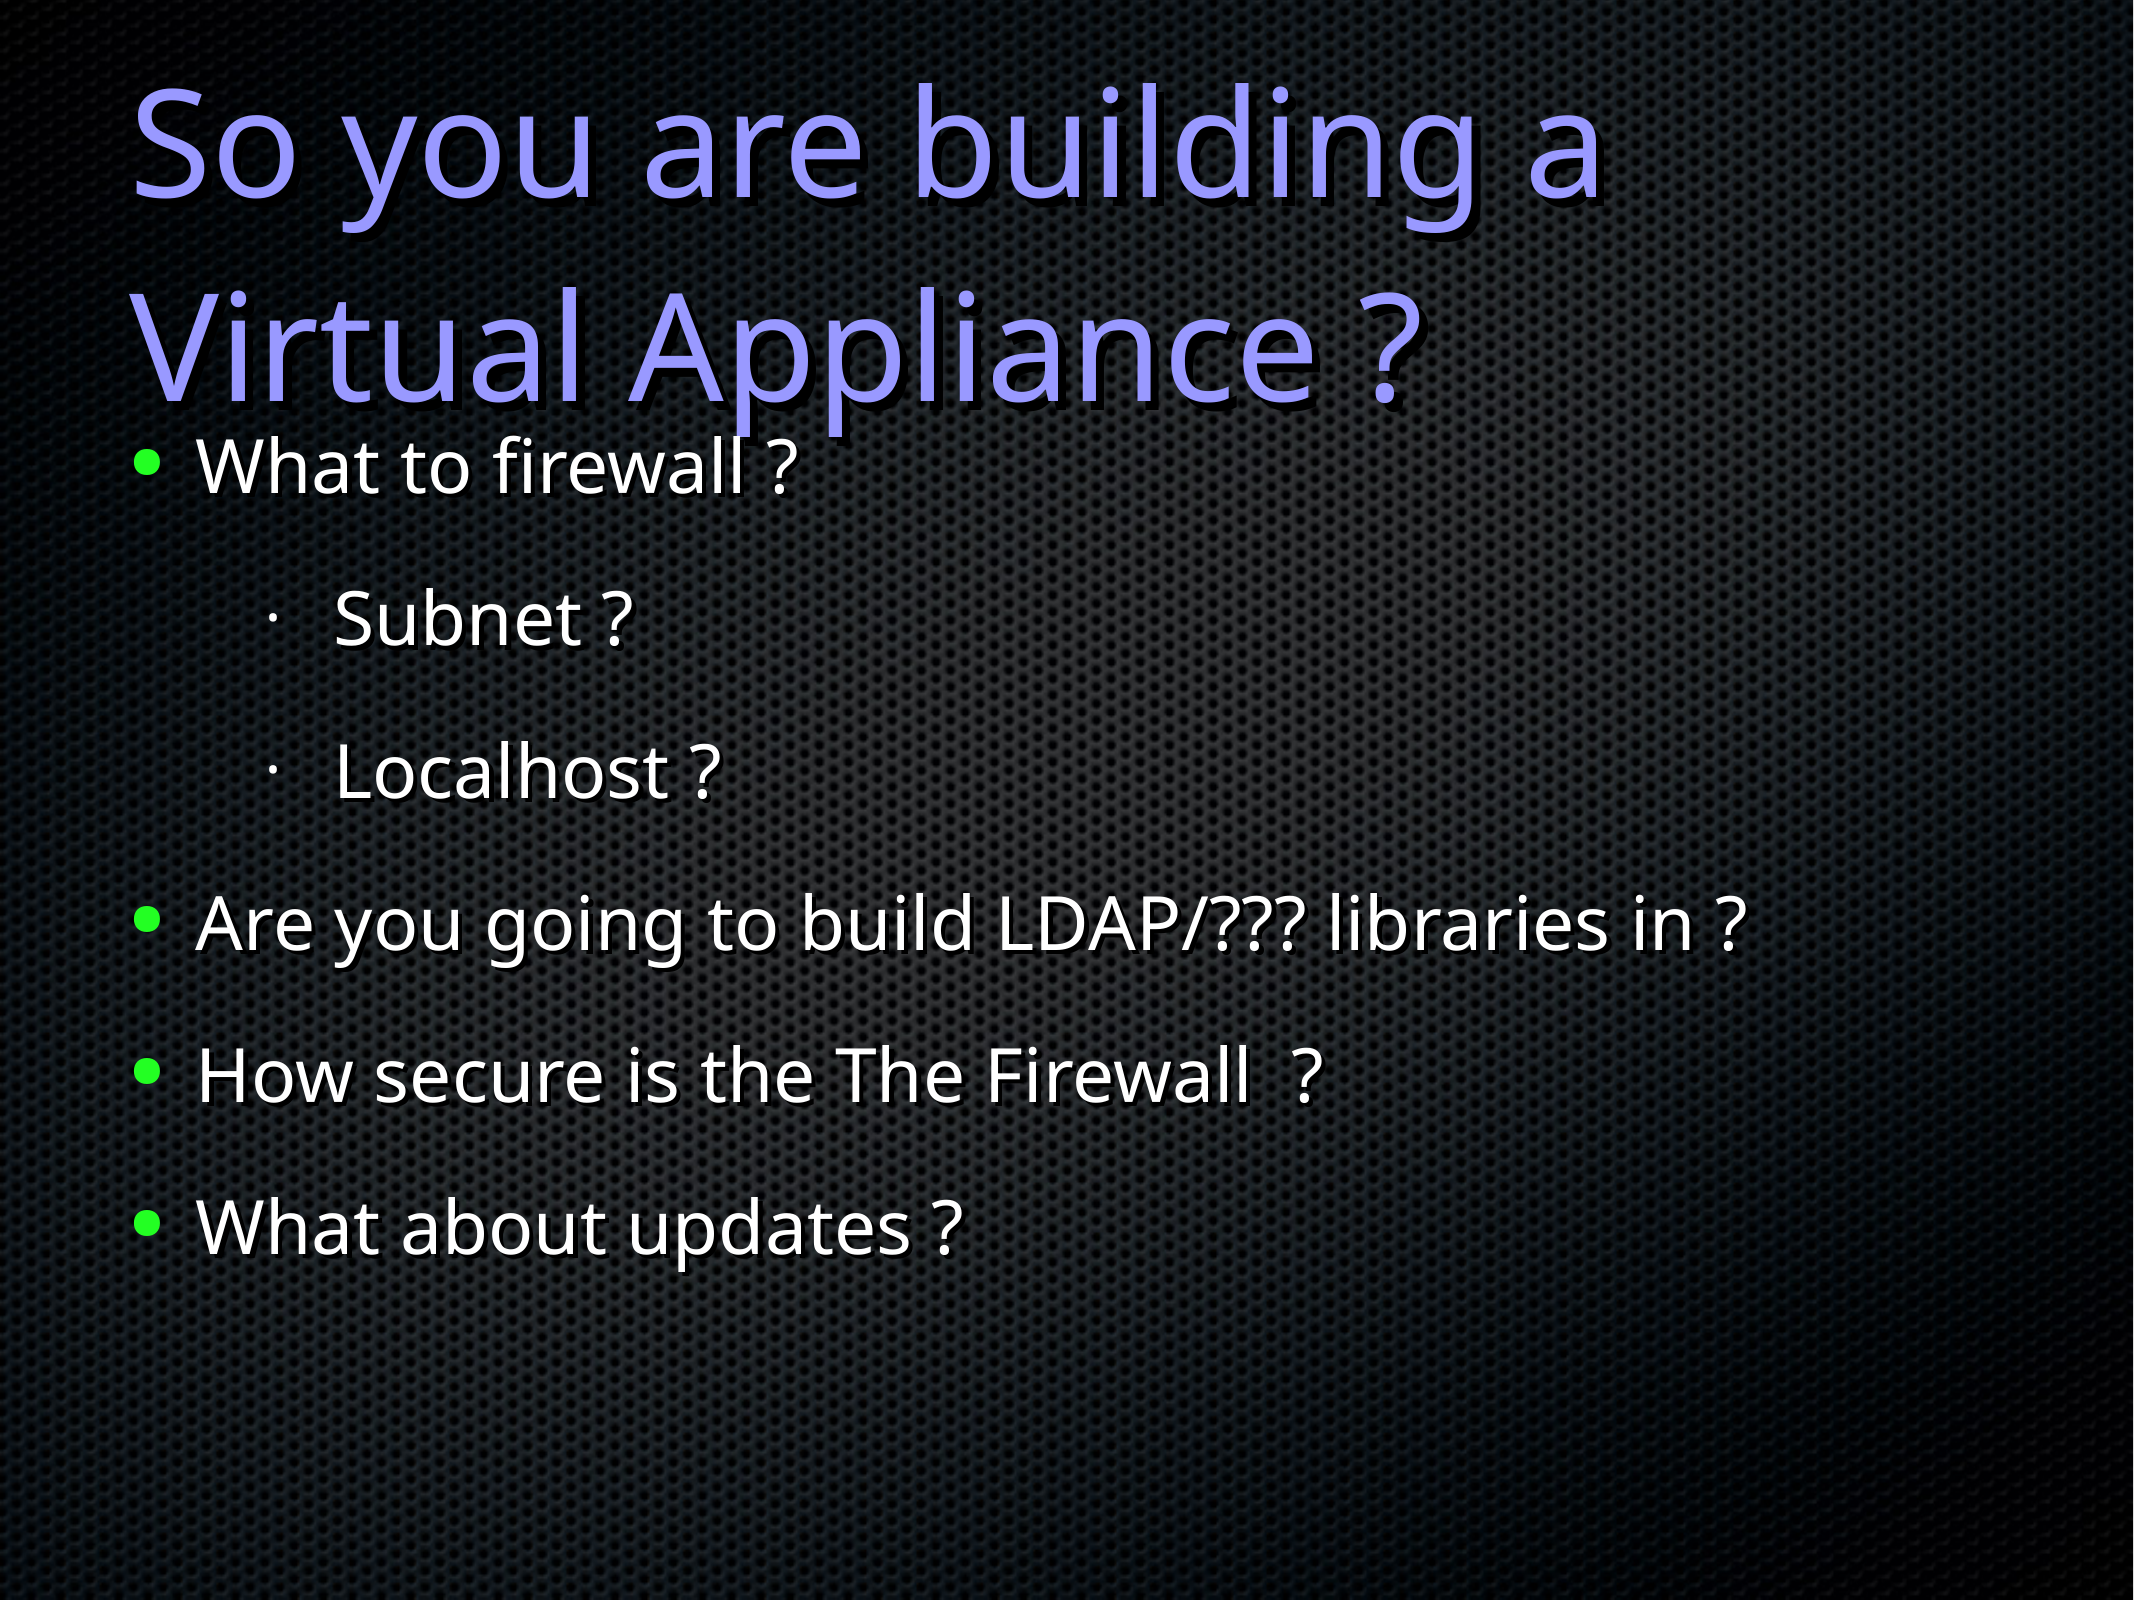

# So you are building a Virtual Appliance ?
What to firewall ?
Subnet ?
Localhost ?
Are you going to build LDAP/??? libraries in ?
How secure is the The Firewall ?
What about updates ?